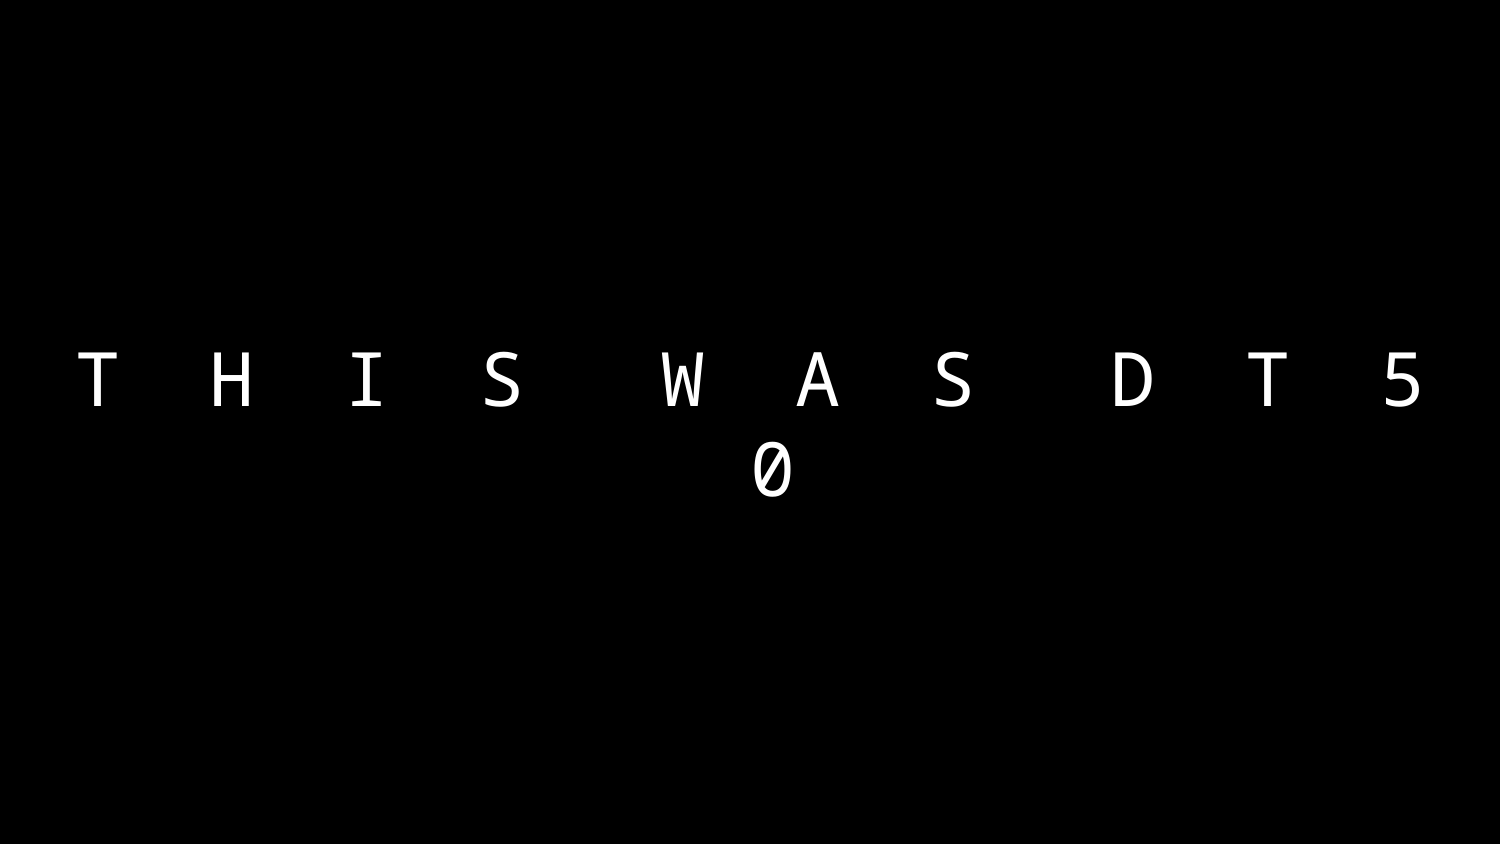

# T H I S W A S D T 5 0